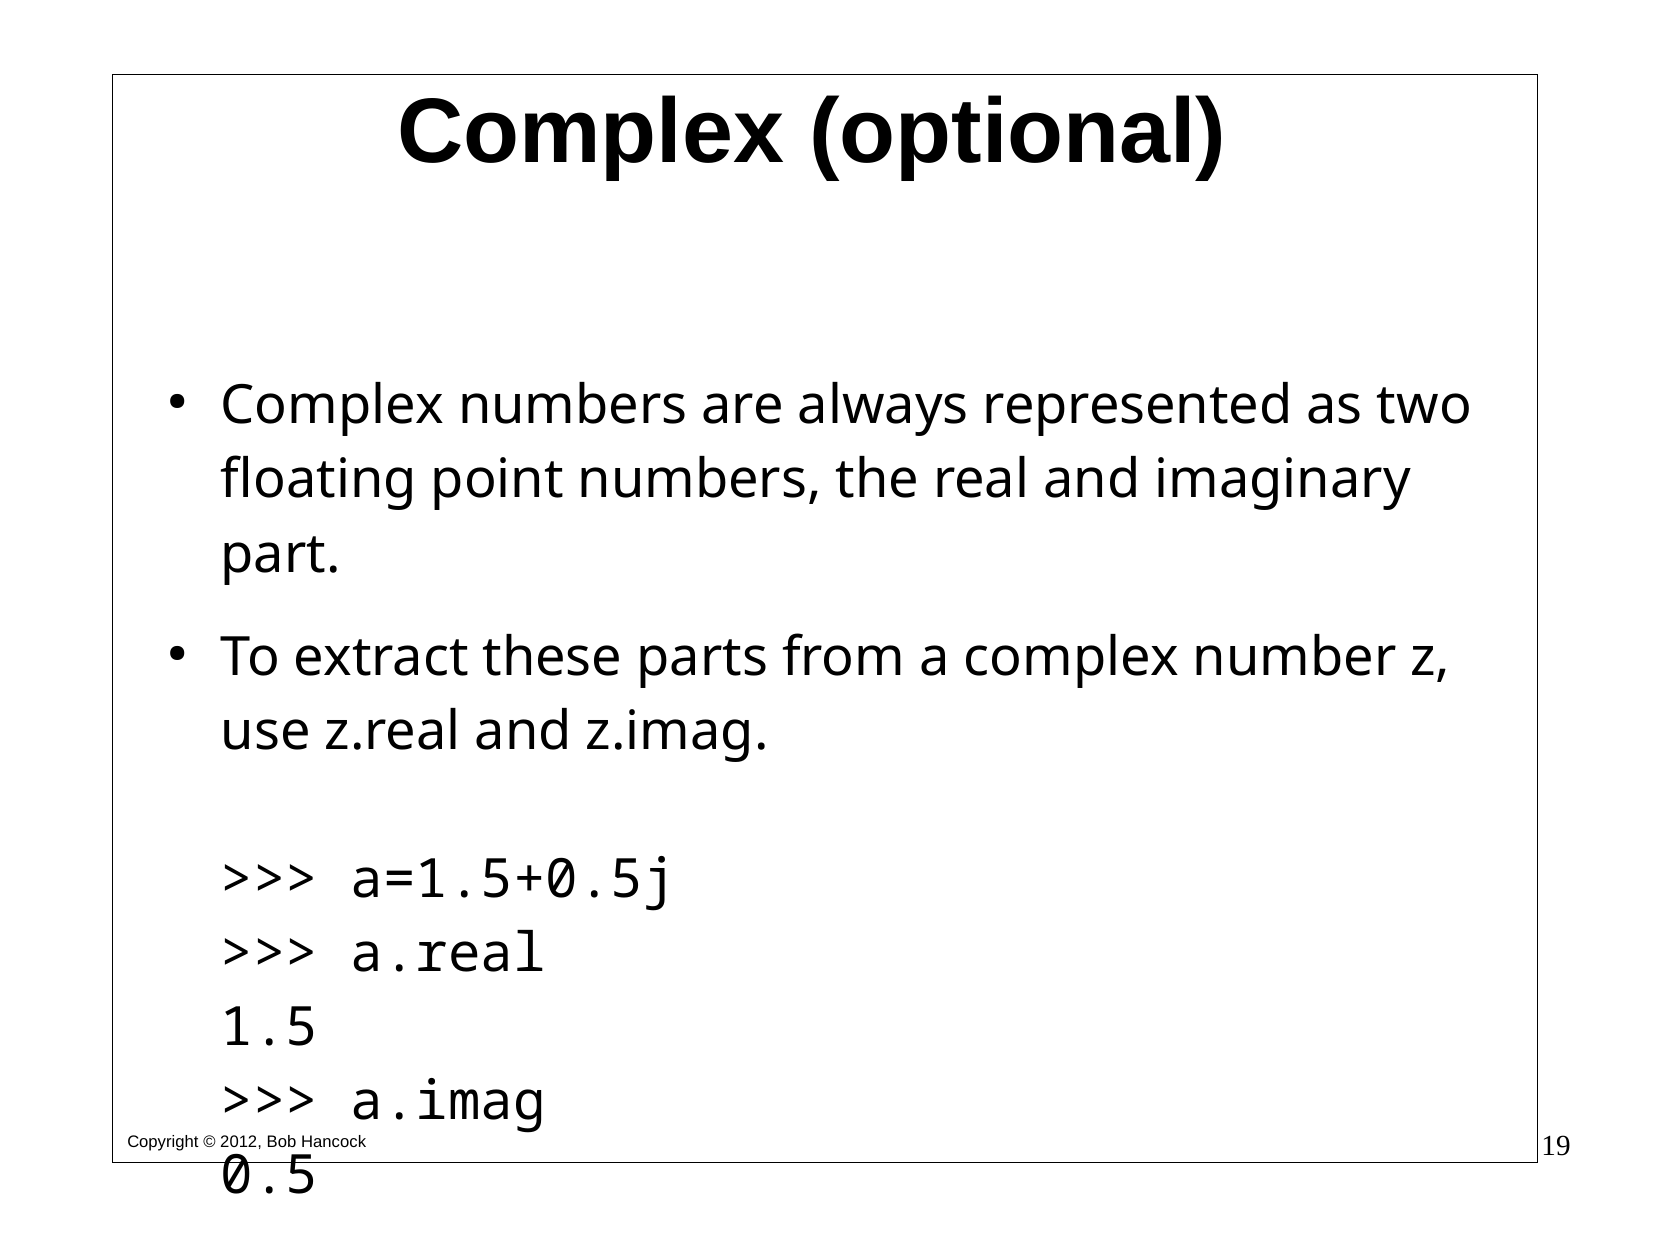

# Complex (optional)
Complex numbers are always represented as two floating point numbers, the real and imaginary part.
To extract these parts from a complex number z, use z.real and z.imag.
>>> a=1.5+0.5j
>>> a.real
1.5
>>> a.imag
0.5
Copyright © 2012, Bob Hancock
19